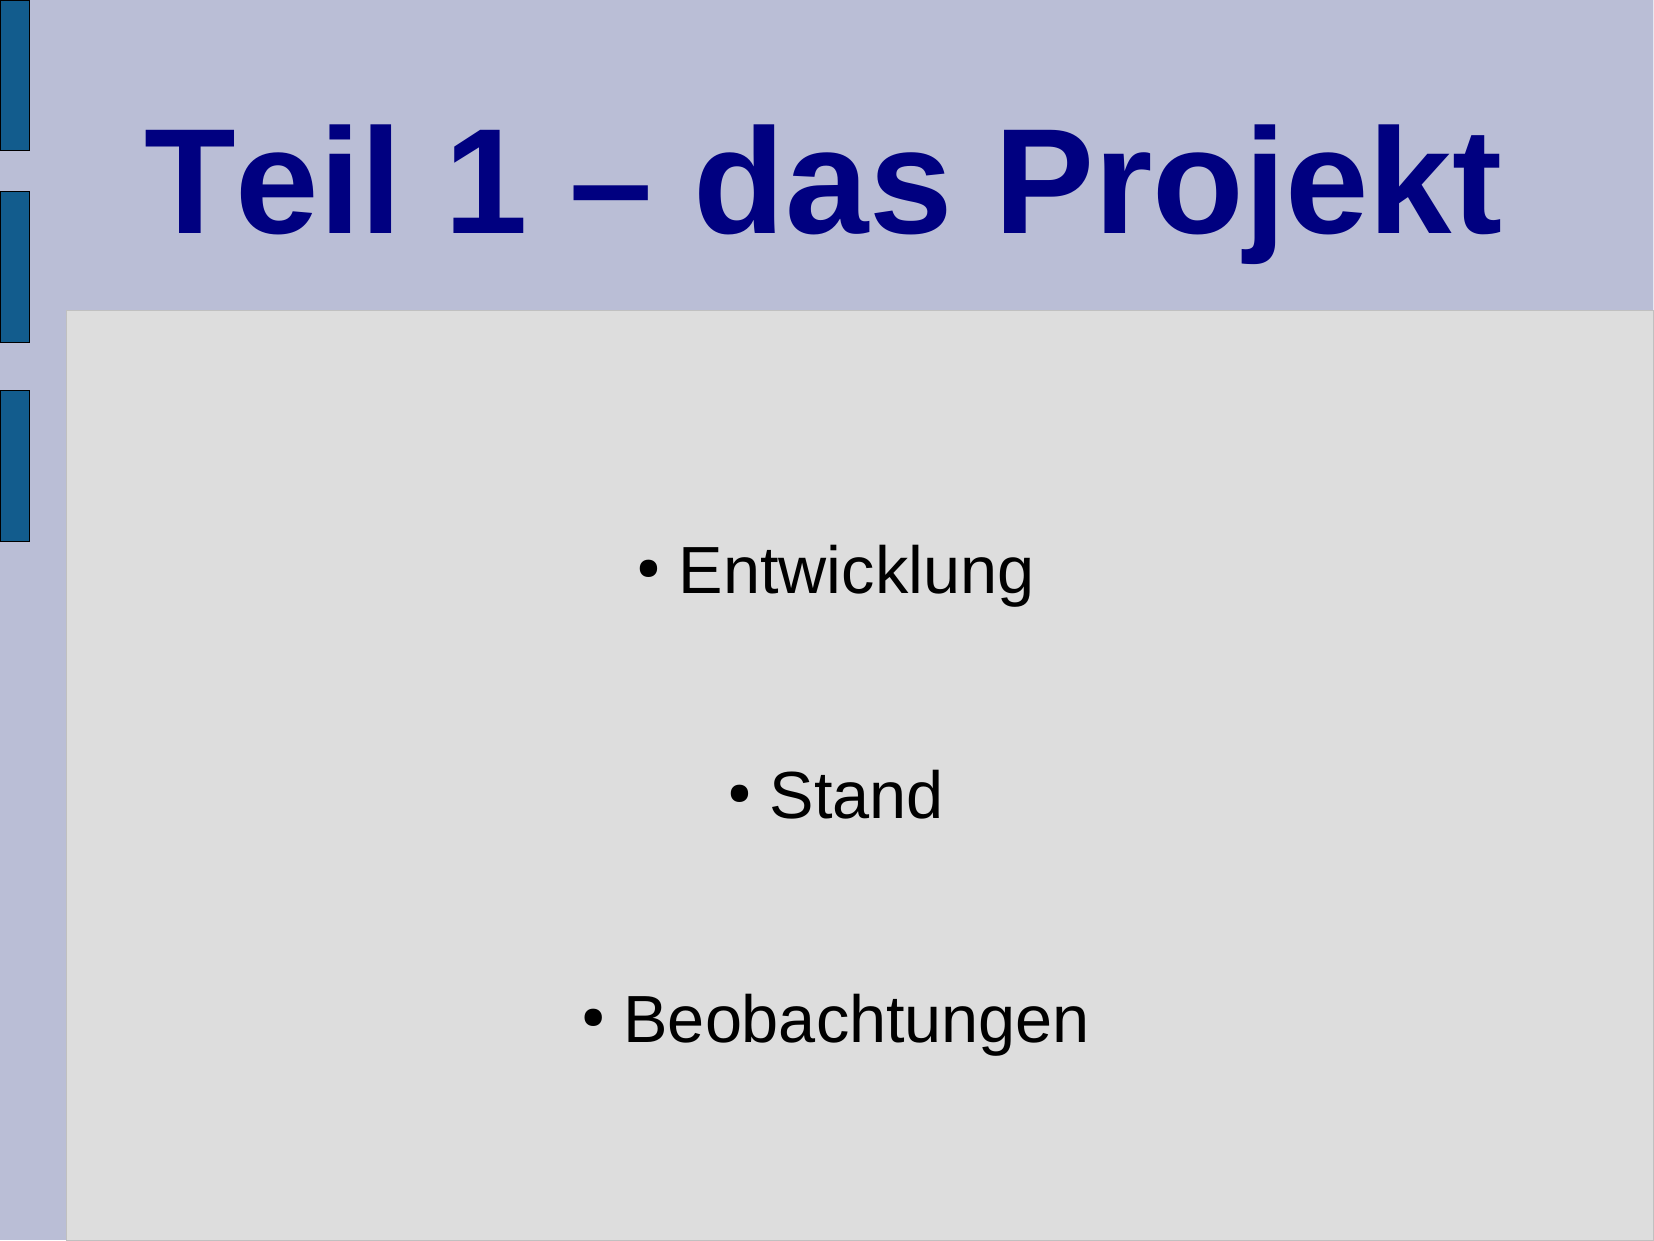

# Teil 1 – das Projekt
 Entwicklung
 Stand
 Beobachtungen